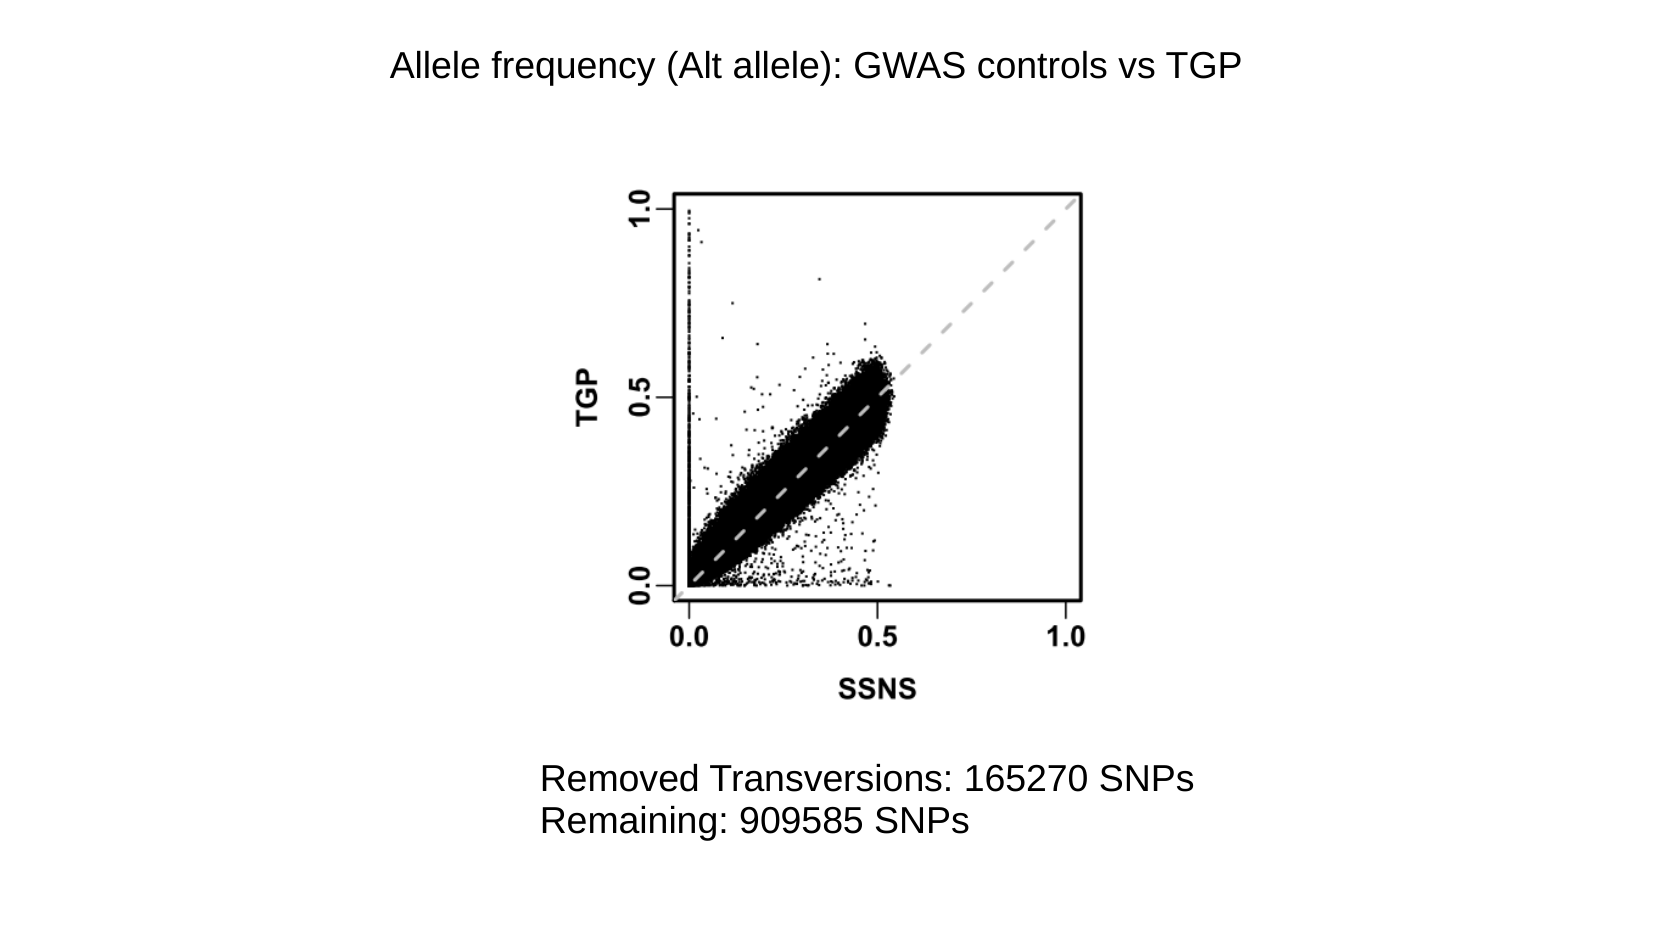

Allele frequency (Alt allele): GWAS controls vs TGP
Removed Transversions: 165270 SNPs
Remaining: 909585 SNPs